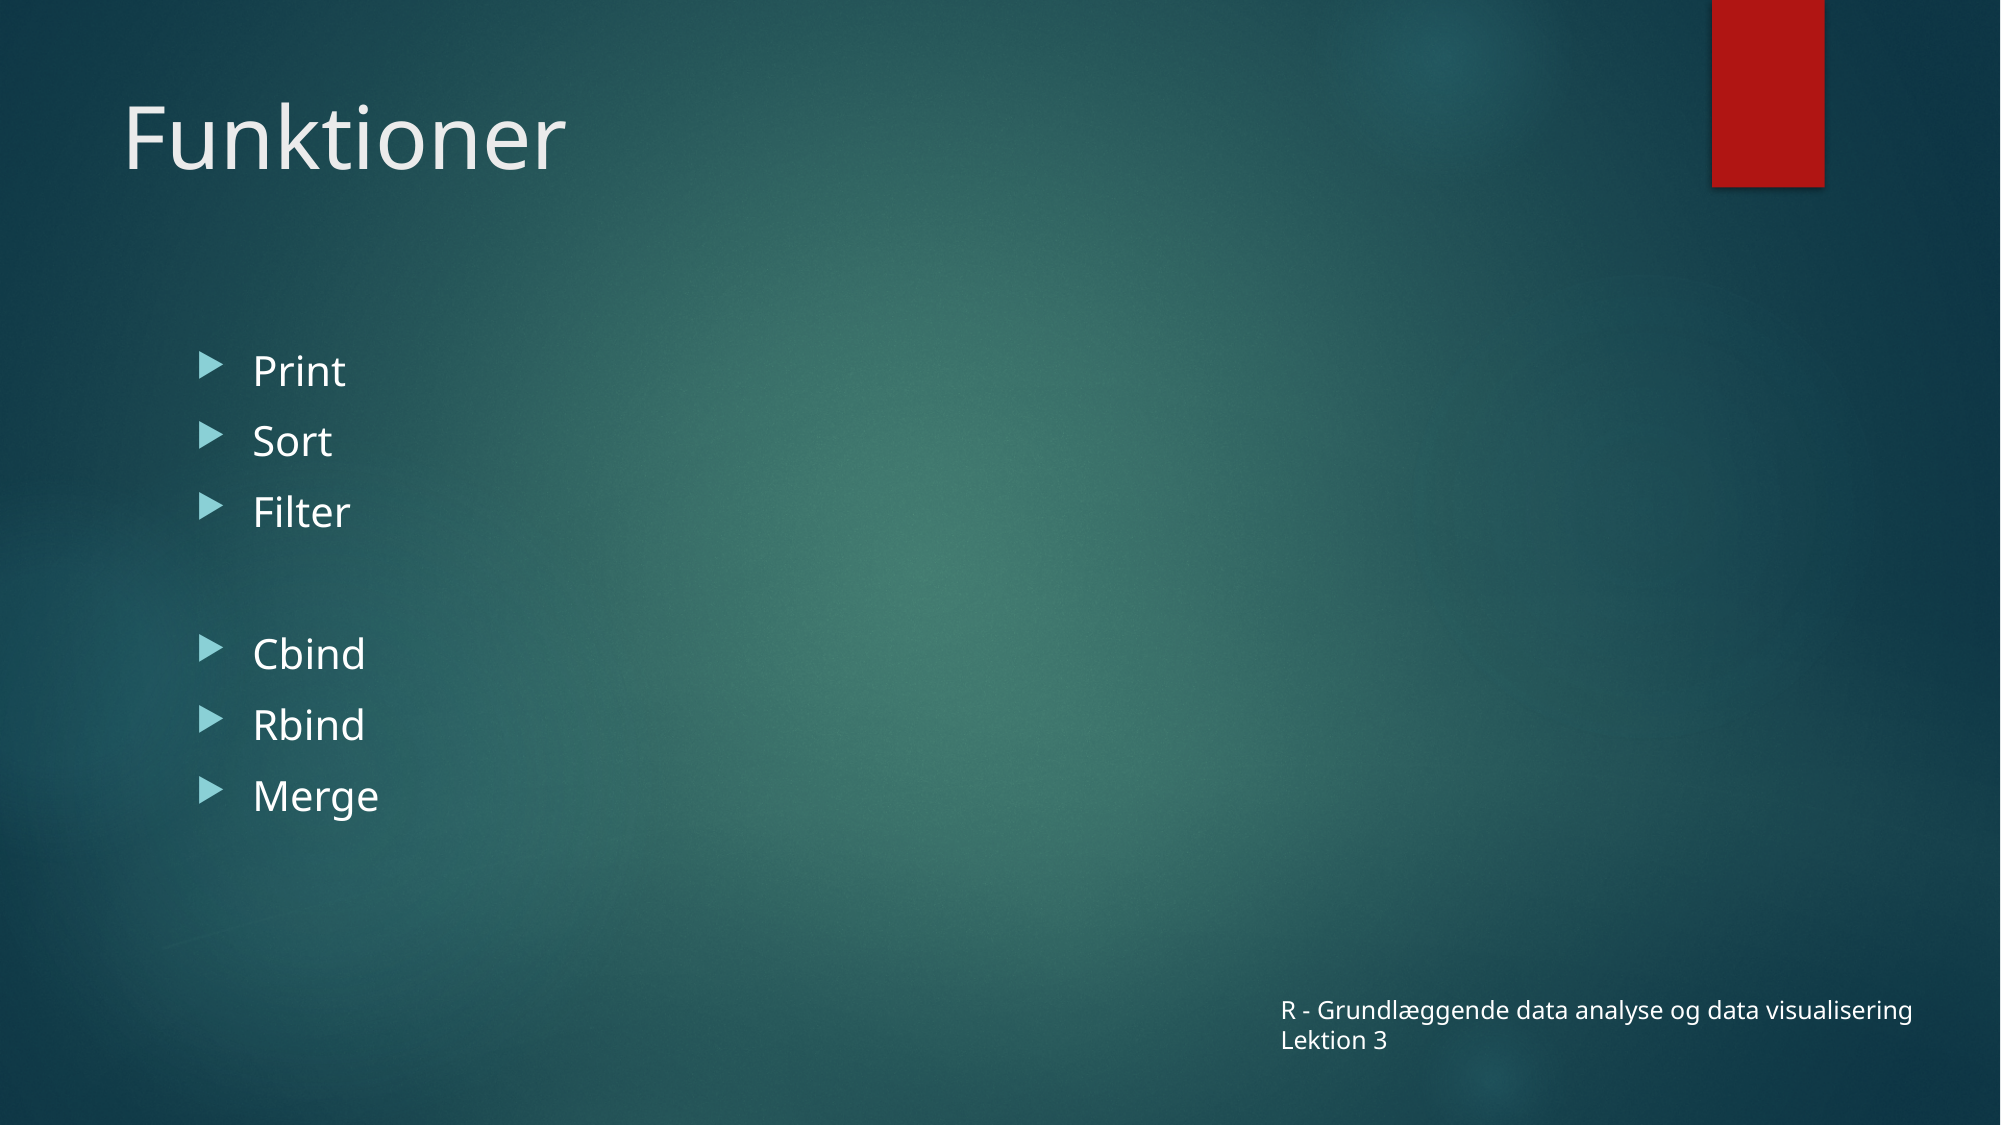

# Funktioner
Print
Sort
Filter
Cbind
Rbind
Merge
R - Grundlæggende data analyse og data visualisering Lektion 3